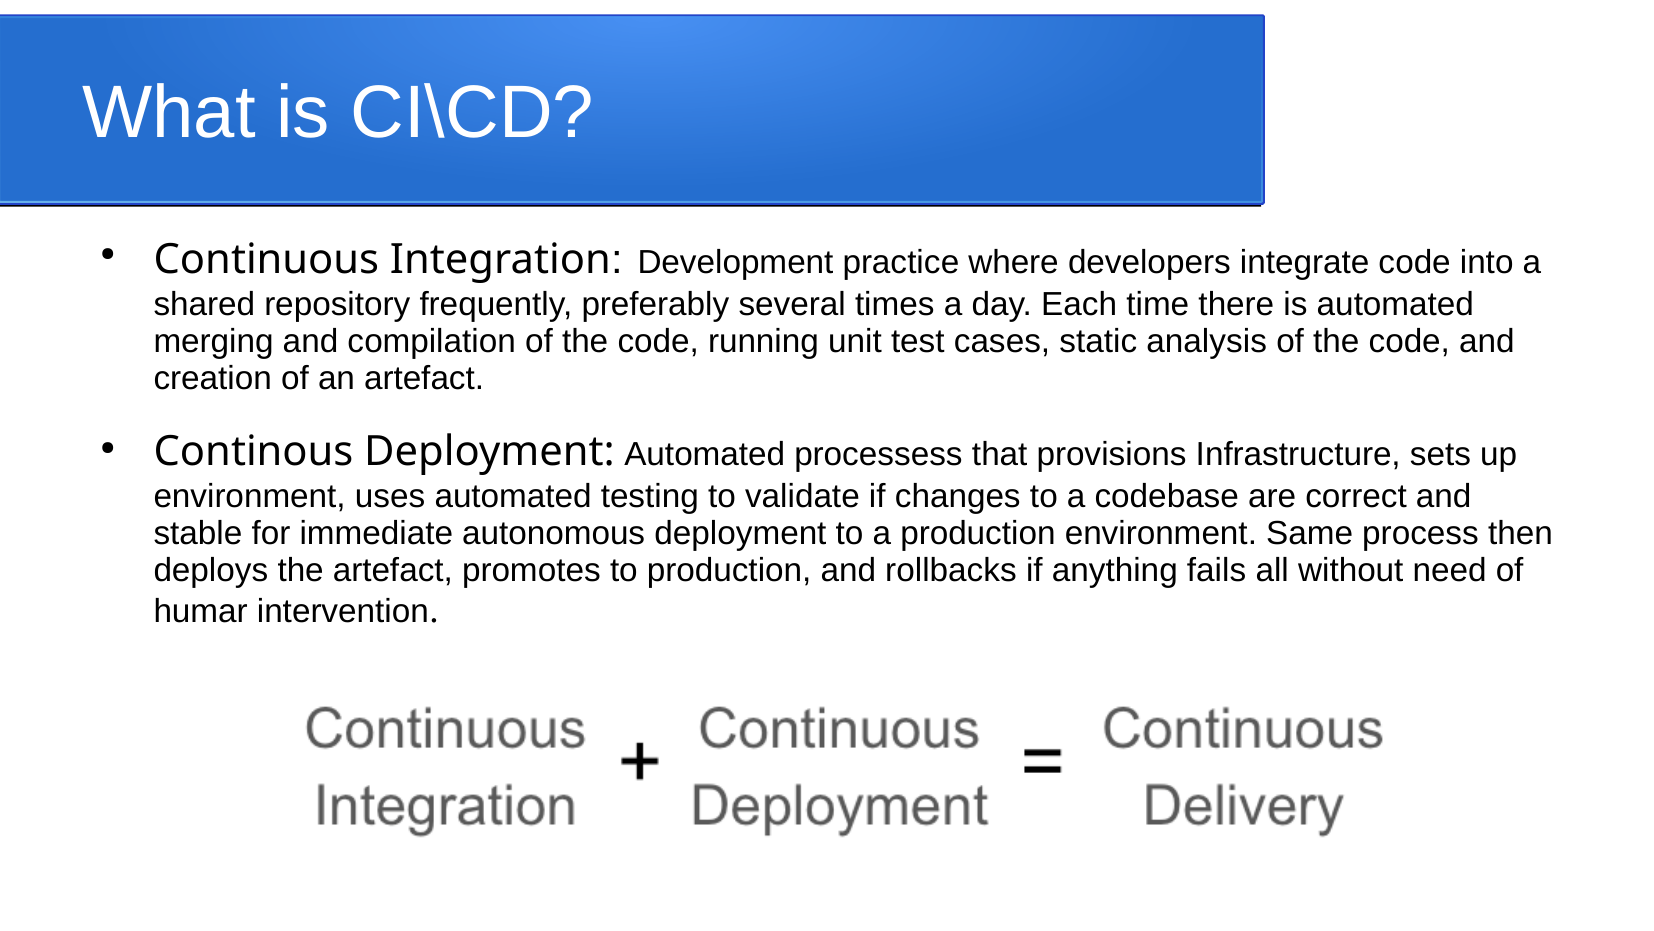

# What is CI\CD?
Continuous Integration: Development practice where developers integrate code into a shared repository frequently, preferably several times a day. Each time there is automated merging and compilation of the code, running unit test cases, static analysis of the code, and creation of an artefact.
Continous Deployment: Automated processess that provisions Infrastructure, sets up environment, uses automated testing to validate if changes to a codebase are correct and stable for immediate autonomous deployment to a production environment. Same process then deploys the artefact, promotes to production, and rollbacks if anything fails all without need of humar intervention.